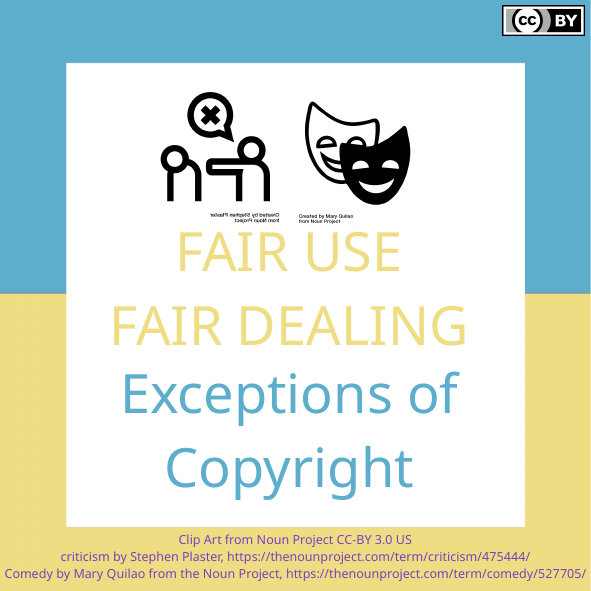

FAIR USE
FAIR DEALING
# Exceptions of
Copyright
Clip Art from Noun Project CC-BY 3.0 US
criticism by Stephen Plaster, https://thenounproject.com/term/criticism/475444/
Comedy by Mary Quilao from the Noun Project, https://thenounproject.com/term/comedy/527705/